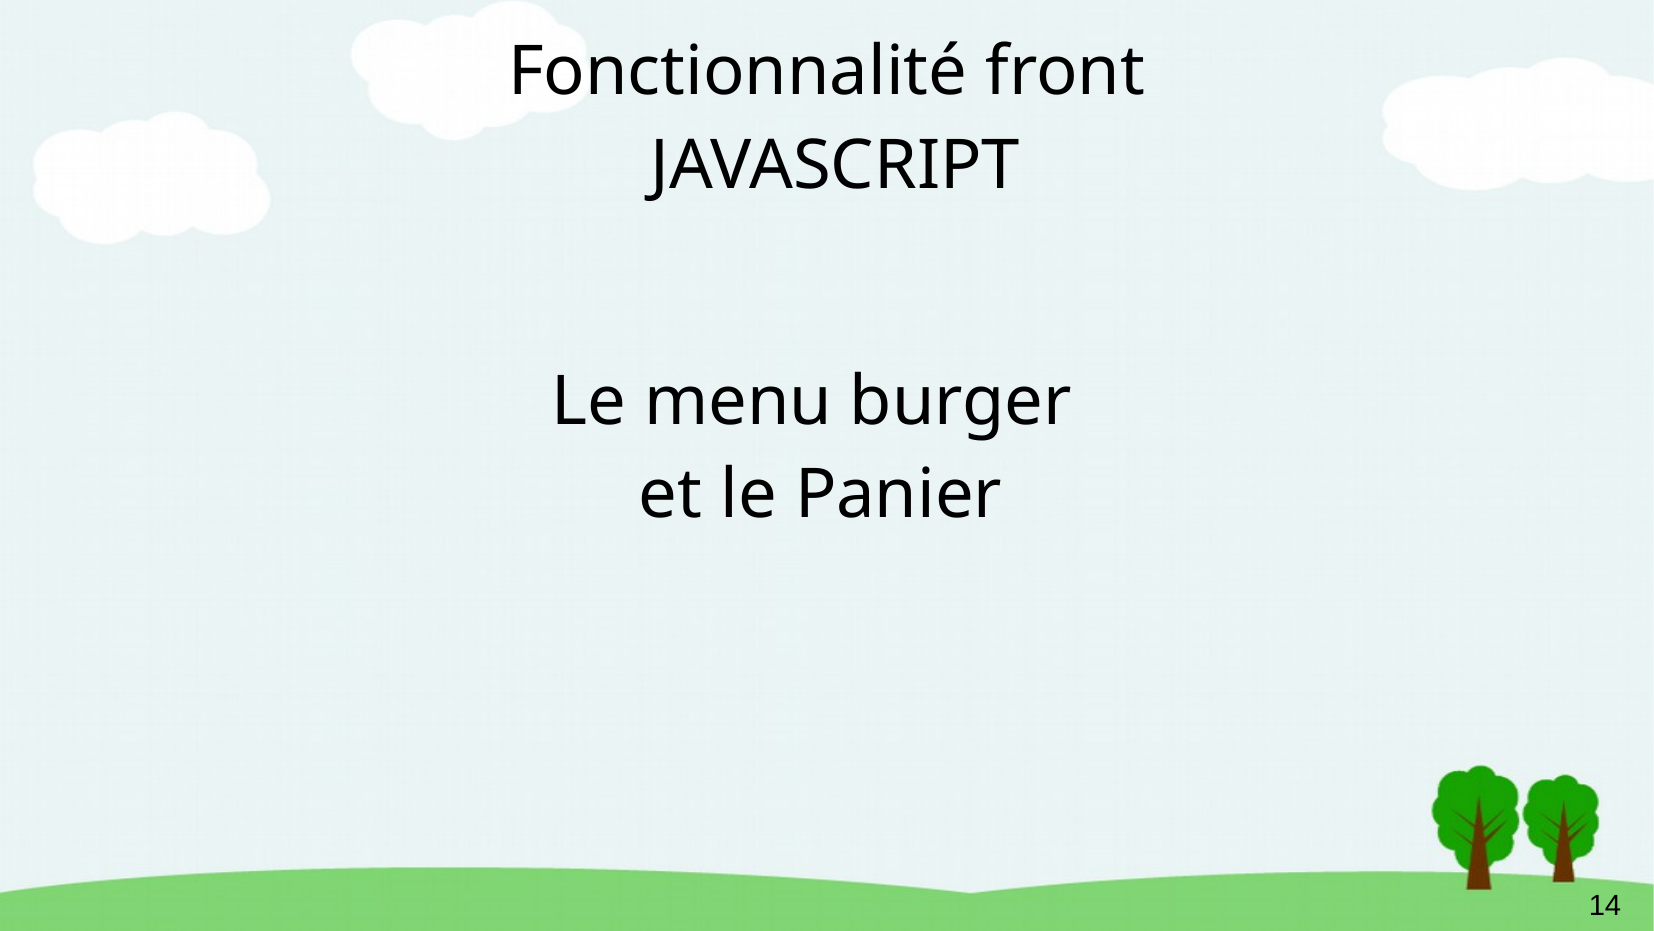

# Fonctionnalité front JAVASCRIPT
Le menu burger
et le Panier